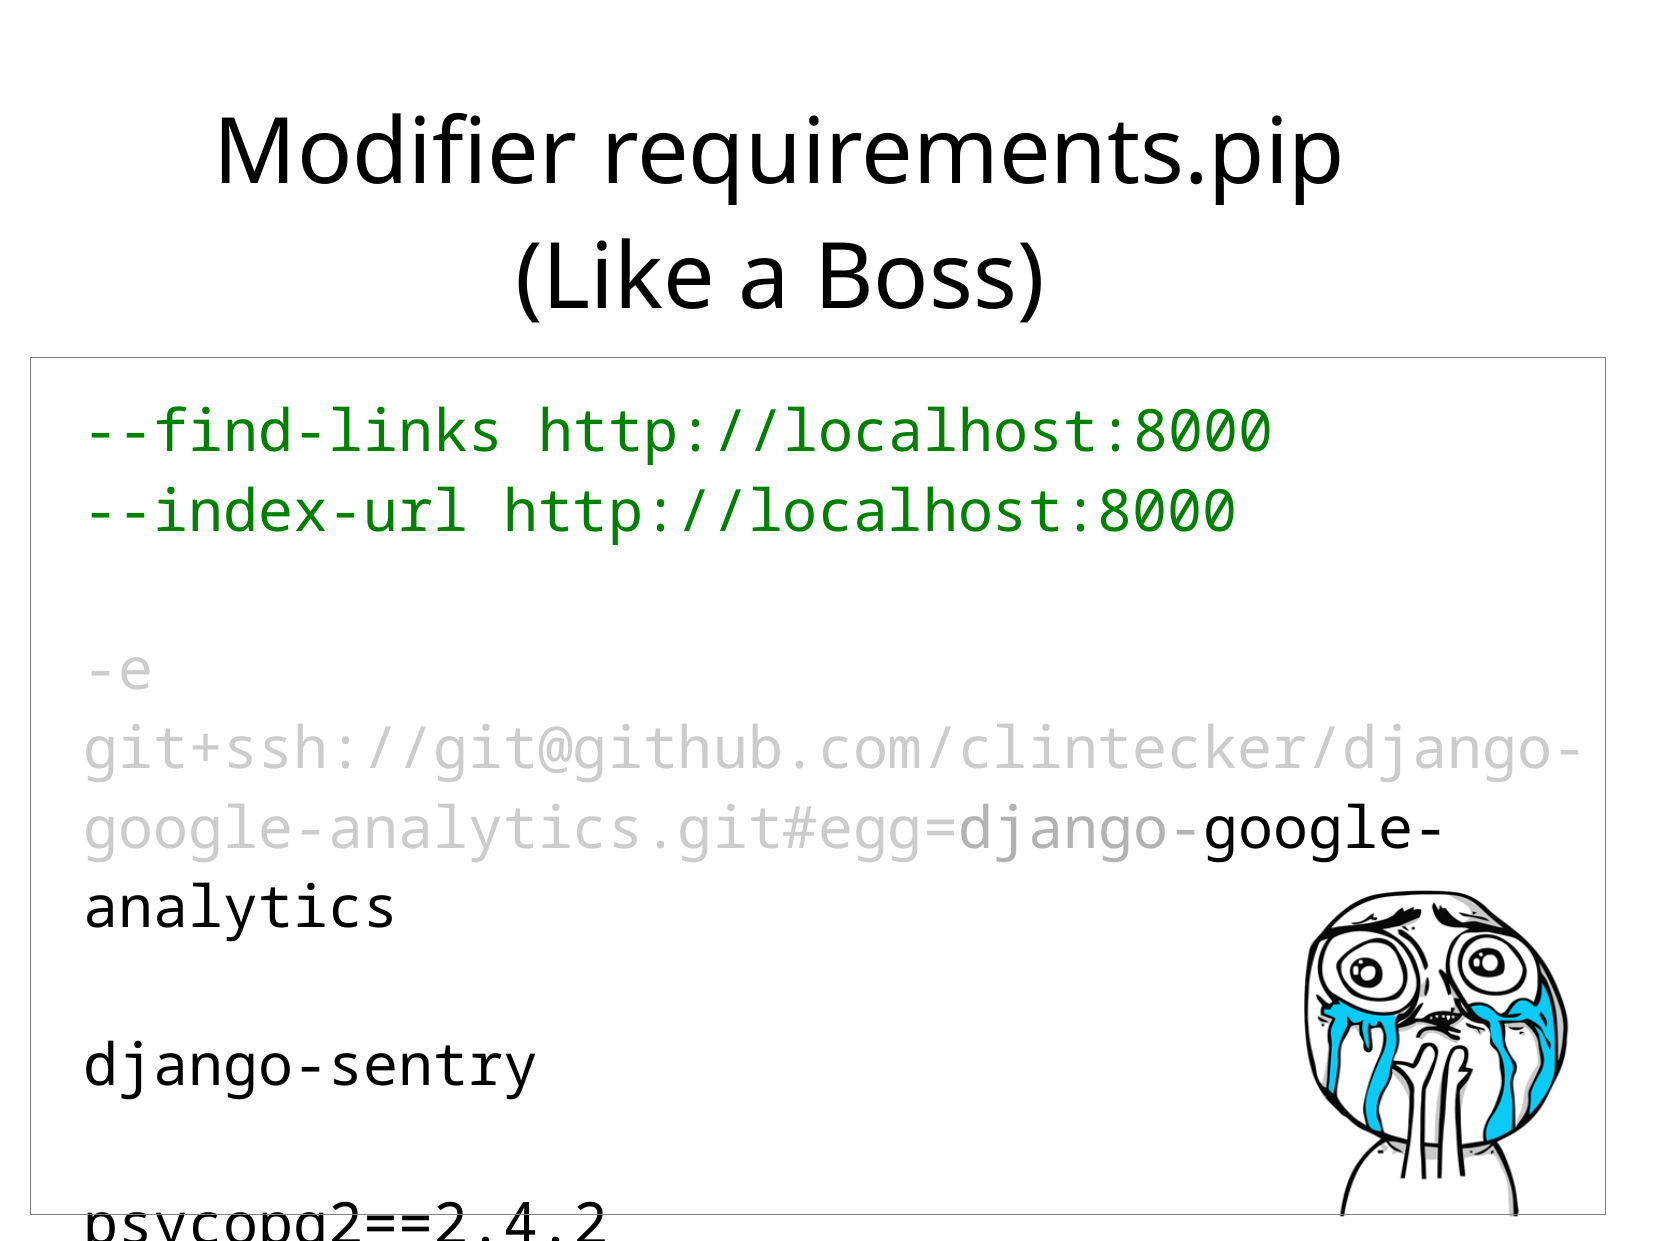

Modifier requirements.pip
(Like a Boss)
--find-links http://localhost:8000
--index-url http://localhost:8000
-e git+ssh://git@github.com/clintecker/django-google-analytics.git#egg=django-google-analytics
django-sentry
psycopg2==2.4.2